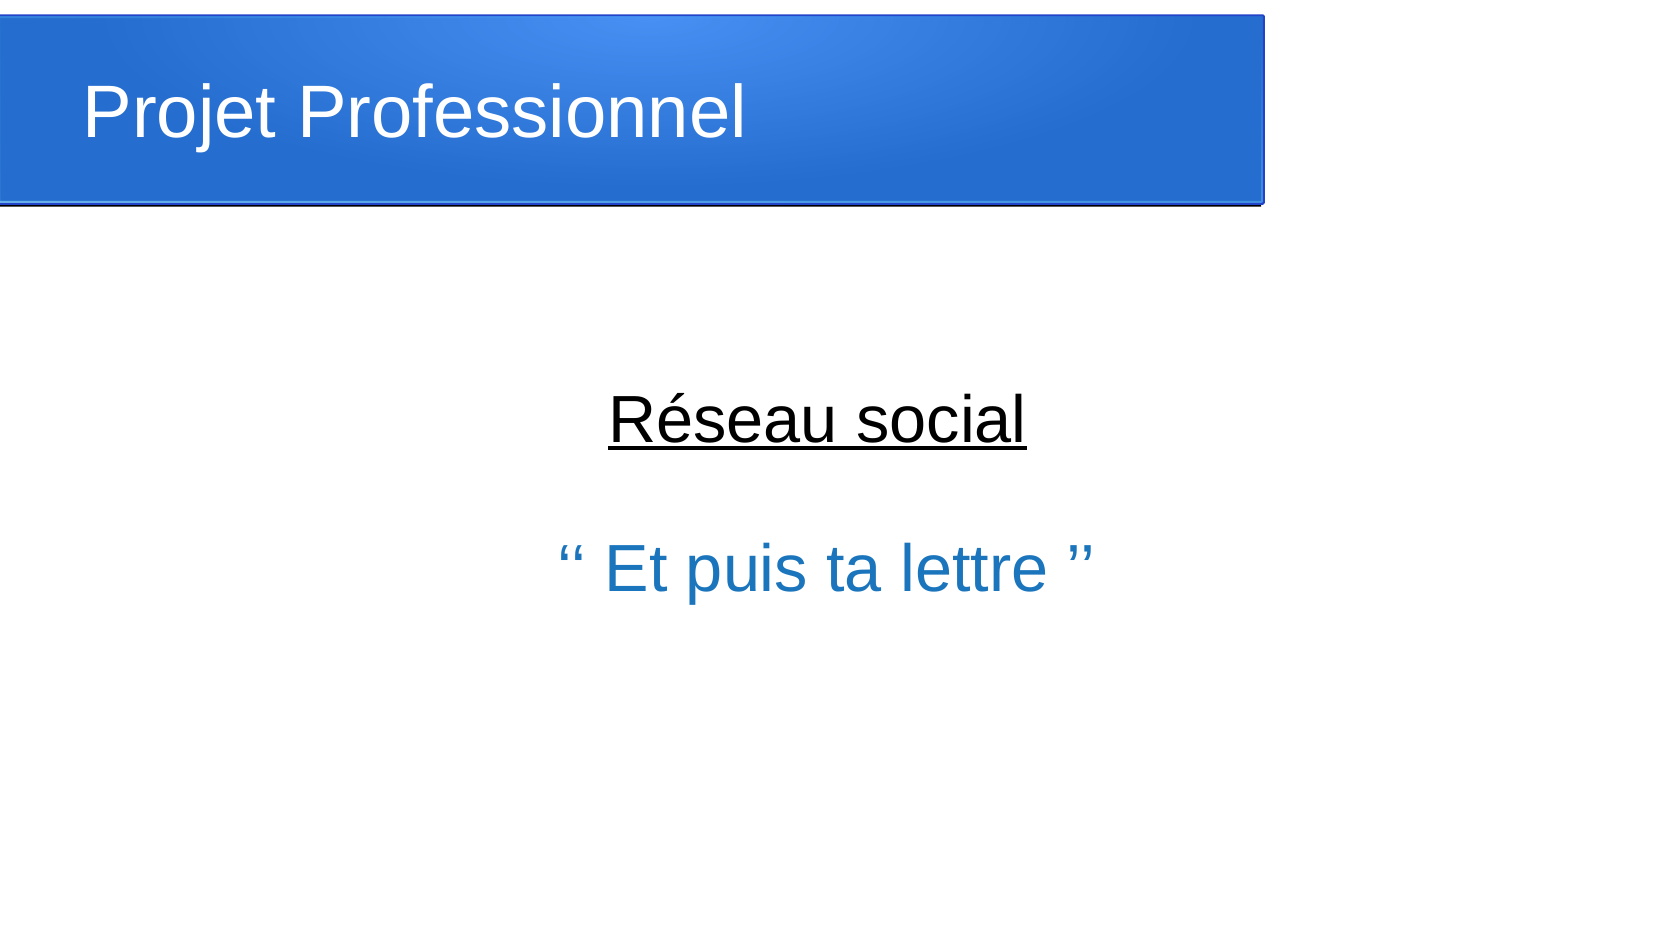

# Projet Professionnel
Réseau social
‘‘ Et puis ta lettre ’’